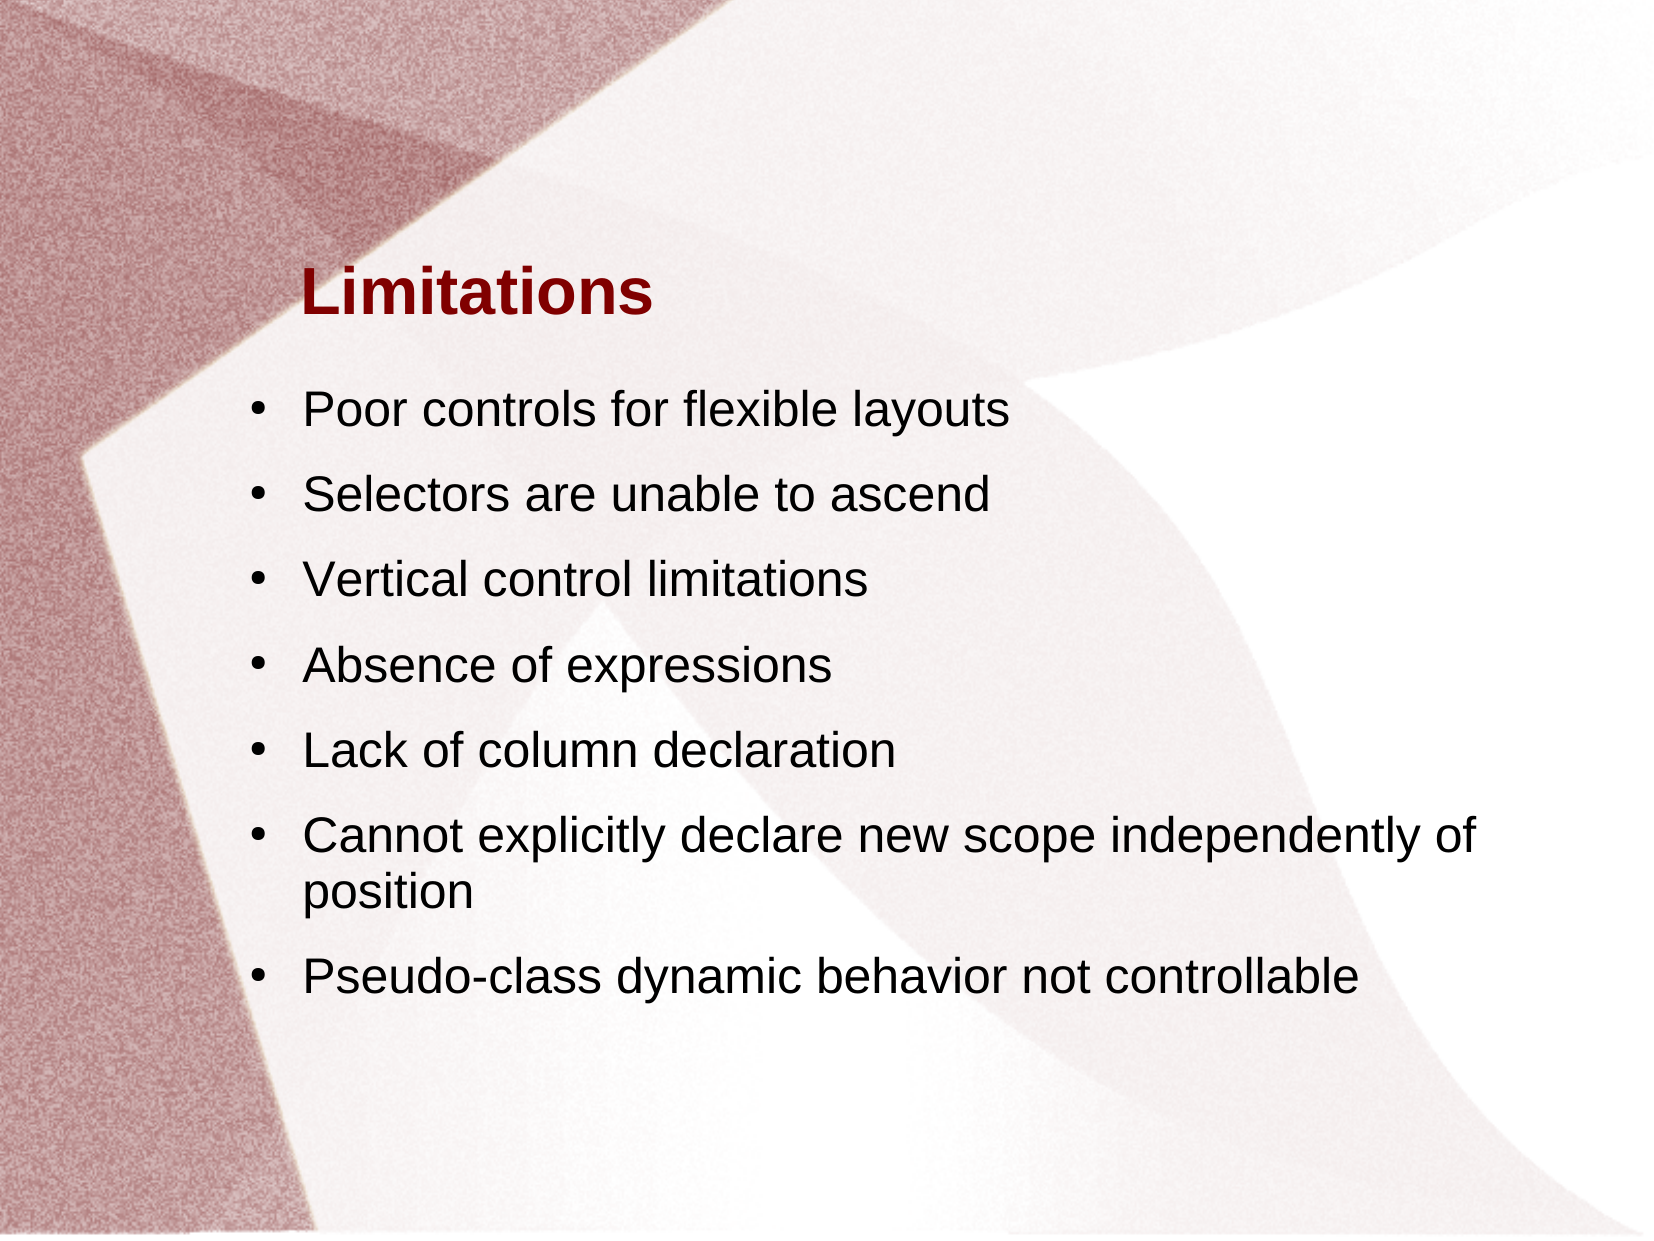

# Limitations
Poor controls for flexible layouts
Selectors are unable to ascend
Vertical control limitations
Absence of expressions
Lack of column declaration
Cannot explicitly declare new scope independently of position
Pseudo-class dynamic behavior not controllable